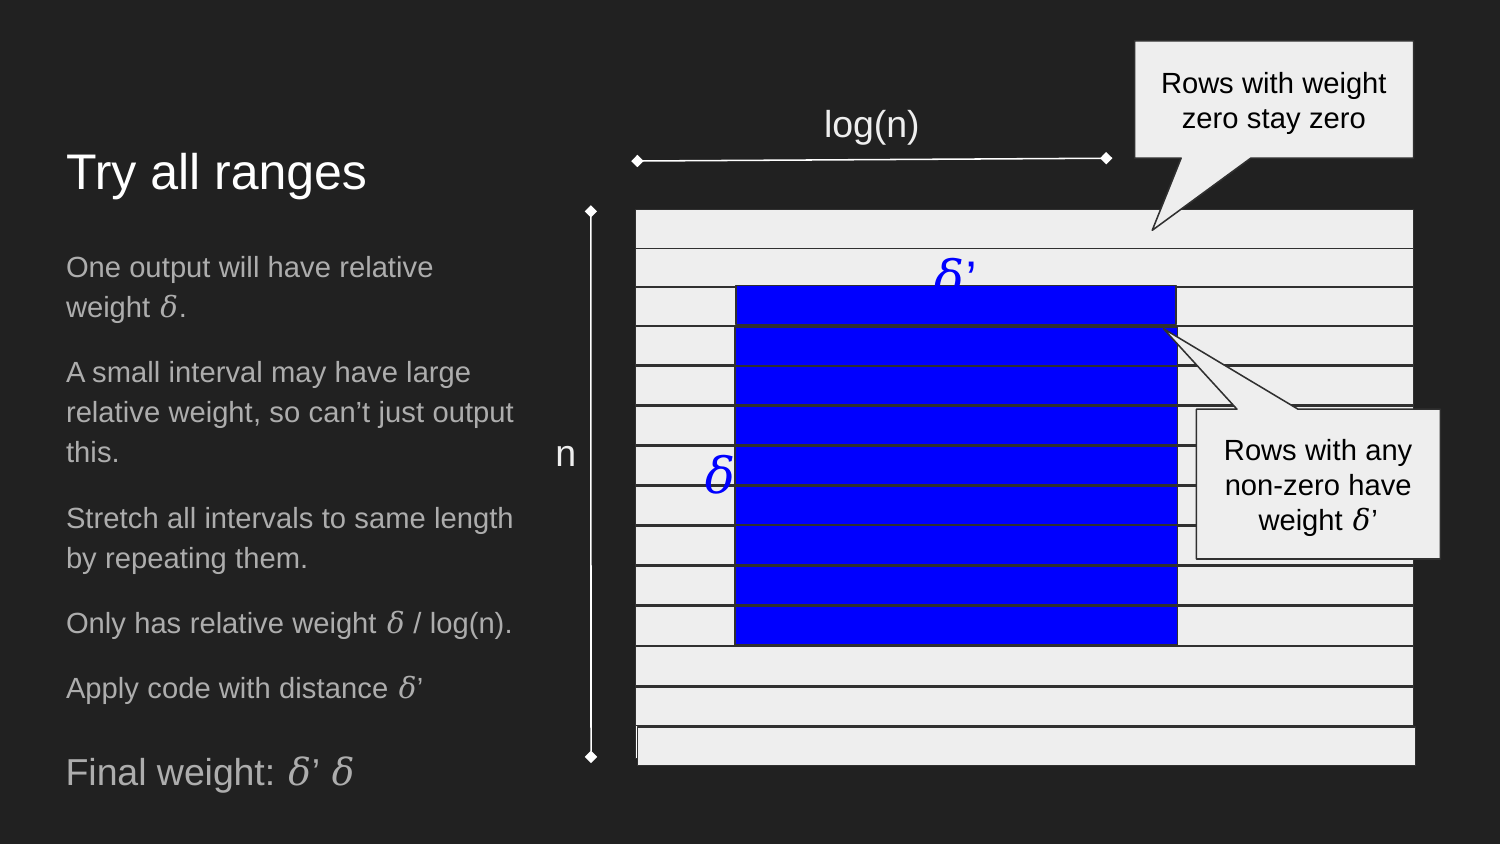

Rows with weight zero stay zero
log(n)
# Try all ranges
𝛿’
One output will have relative weight 𝛿.
A small interval may have large relative weight, so can’t just output this.
Stretch all intervals to same length by repeating them.
Only has relative weight 𝛿 / log(n).
Apply code with distance 𝛿’
Rows with any non-zero have weight 𝛿’
n
𝛿
Final weight: 𝛿’ 𝛿